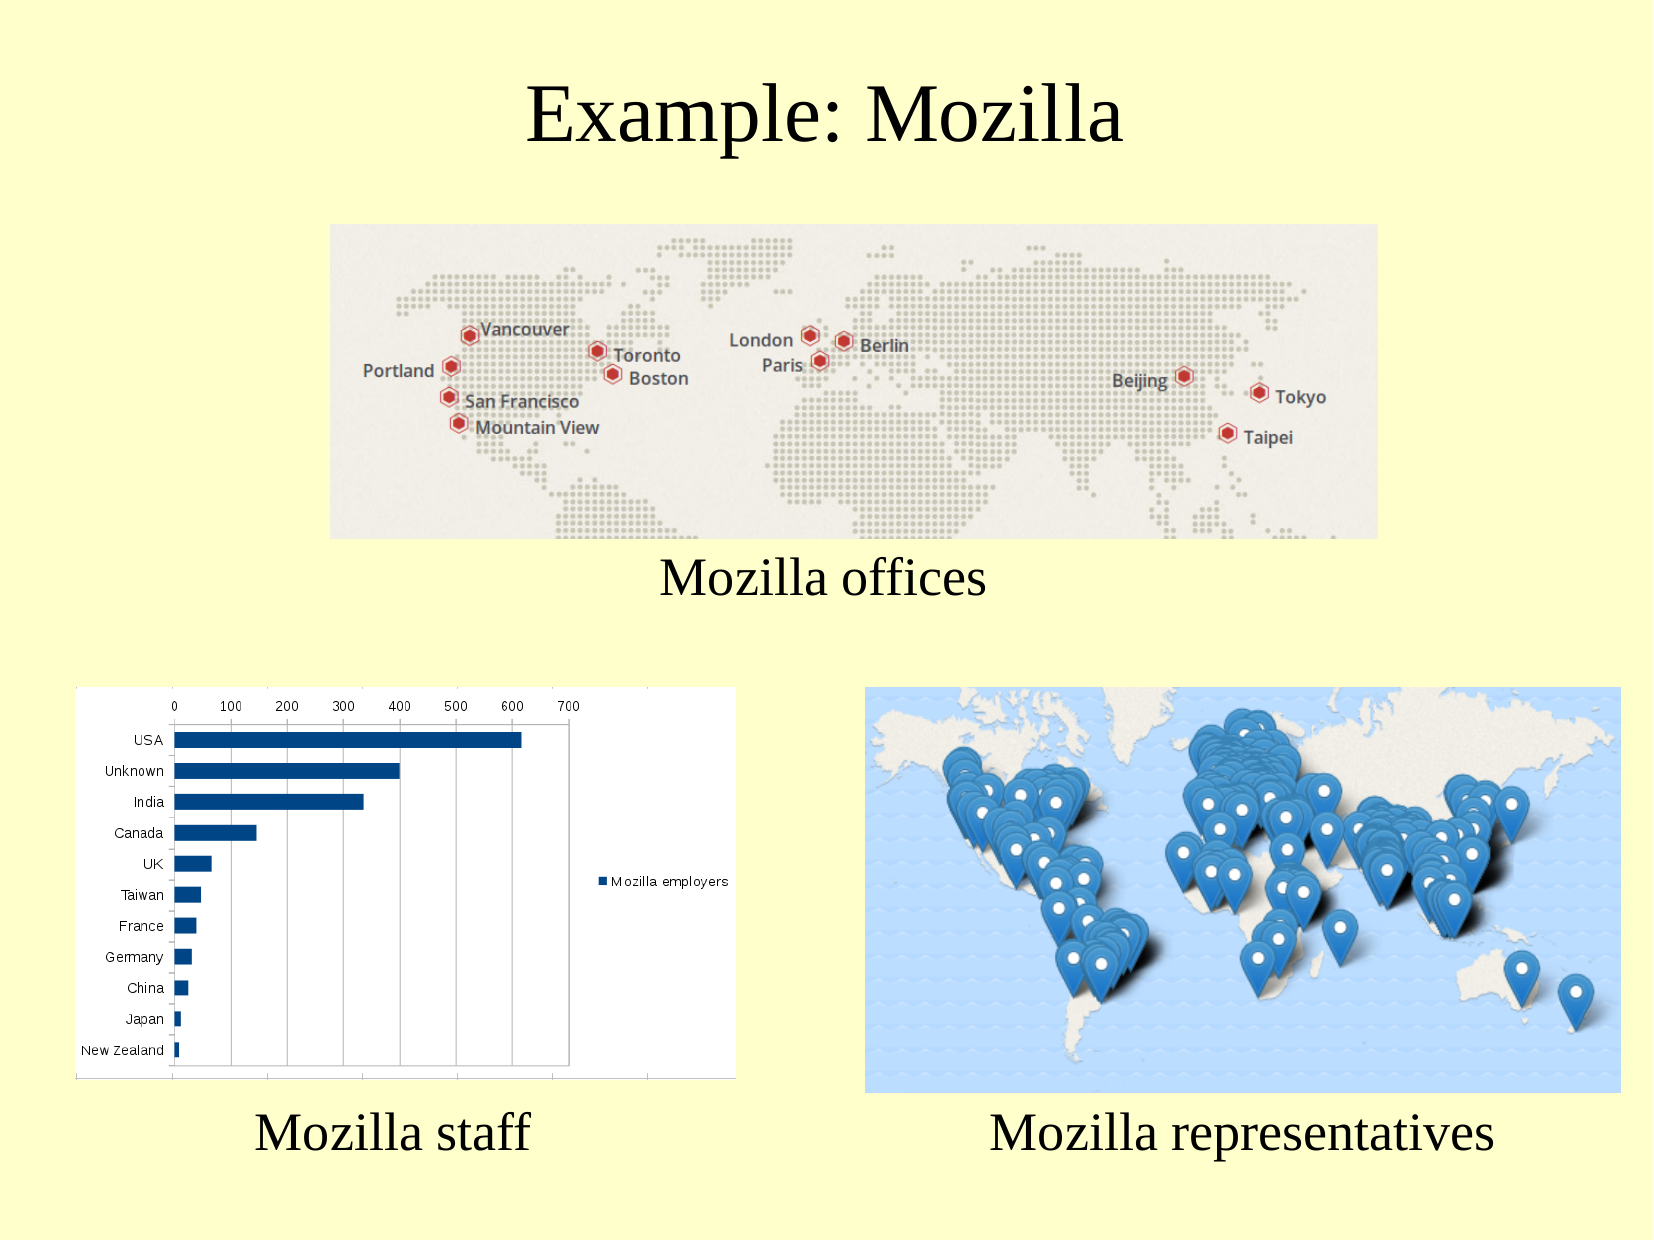

Example: Mozilla
Mozilla offices
Mozilla staff
Mozilla representatives